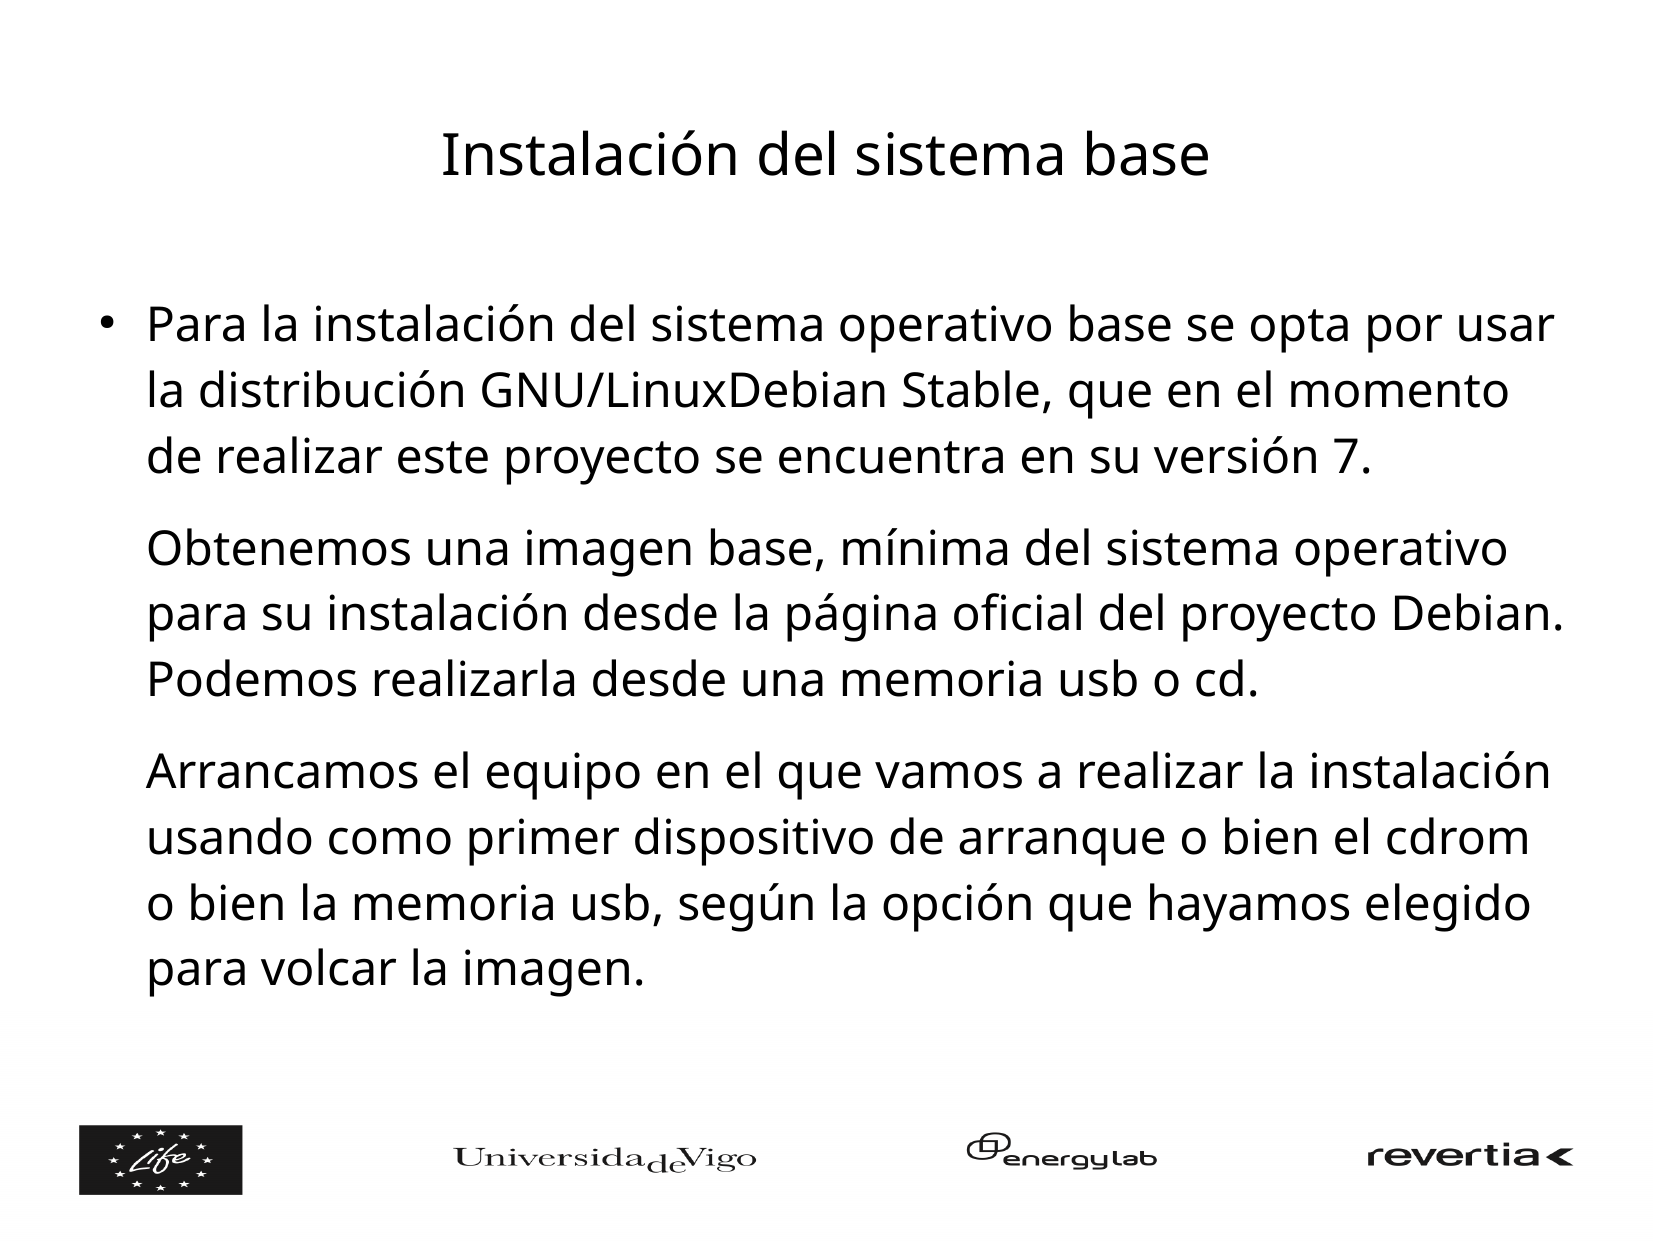

# Instalación del sistema base
Para la instalación del sistema operativo base se opta por usar la distribución GNU/LinuxDebian Stable, que en el momento de realizar este proyecto se encuentra en su versión 7.
Obtenemos una imagen base, mínima del sistema operativo para su instalación desde la página oficial del proyecto Debian. Podemos realizarla desde una memoria usb o cd.
Arrancamos el equipo en el que vamos a realizar la instalación usando como primer dispositivo de arranque o bien el cdrom o bien la memoria usb, según la opción que hayamos elegido para volcar la imagen.